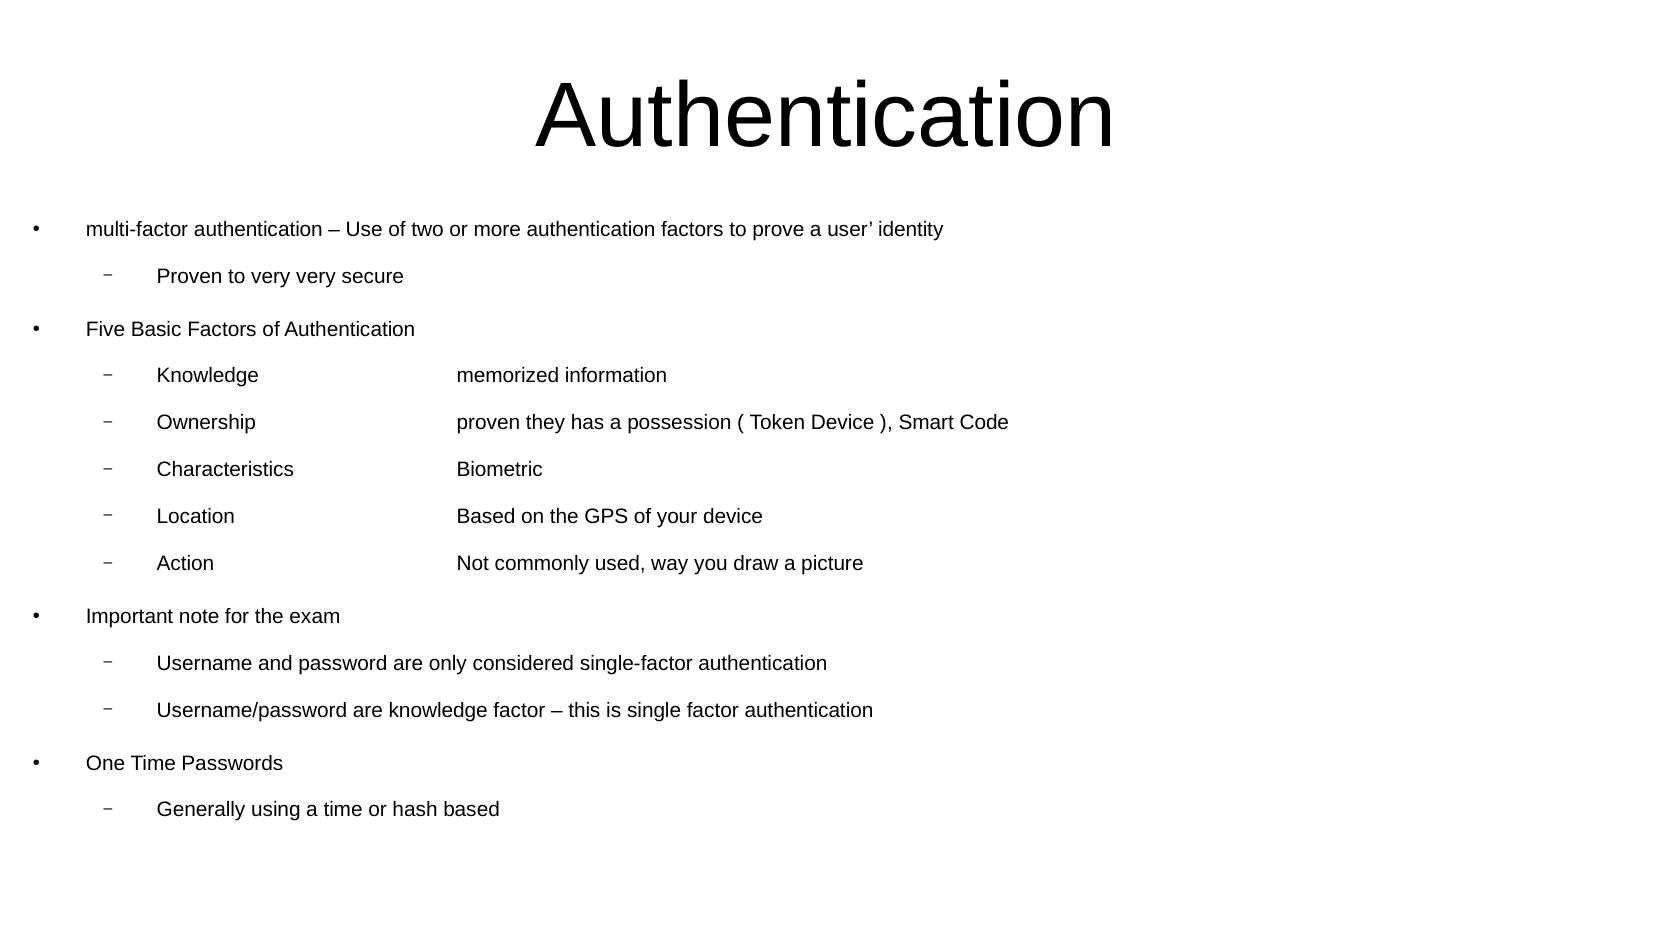

# Authentication
multi-factor authentication – Use of two or more authentication factors to prove a user’ identity
Proven to very very secure
Five Basic Factors of Authentication
Knowledge 			memorized information
Ownership			proven they has a possession ( Token Device ), Smart Code
Characteristics 			Biometric
Location 			Based on the GPS of your device
Action				Not commonly used, way you draw a picture
Important note for the exam
Username and password are only considered single-factor authentication
Username/password are knowledge factor – this is single factor authentication
One Time Passwords
Generally using a time or hash based